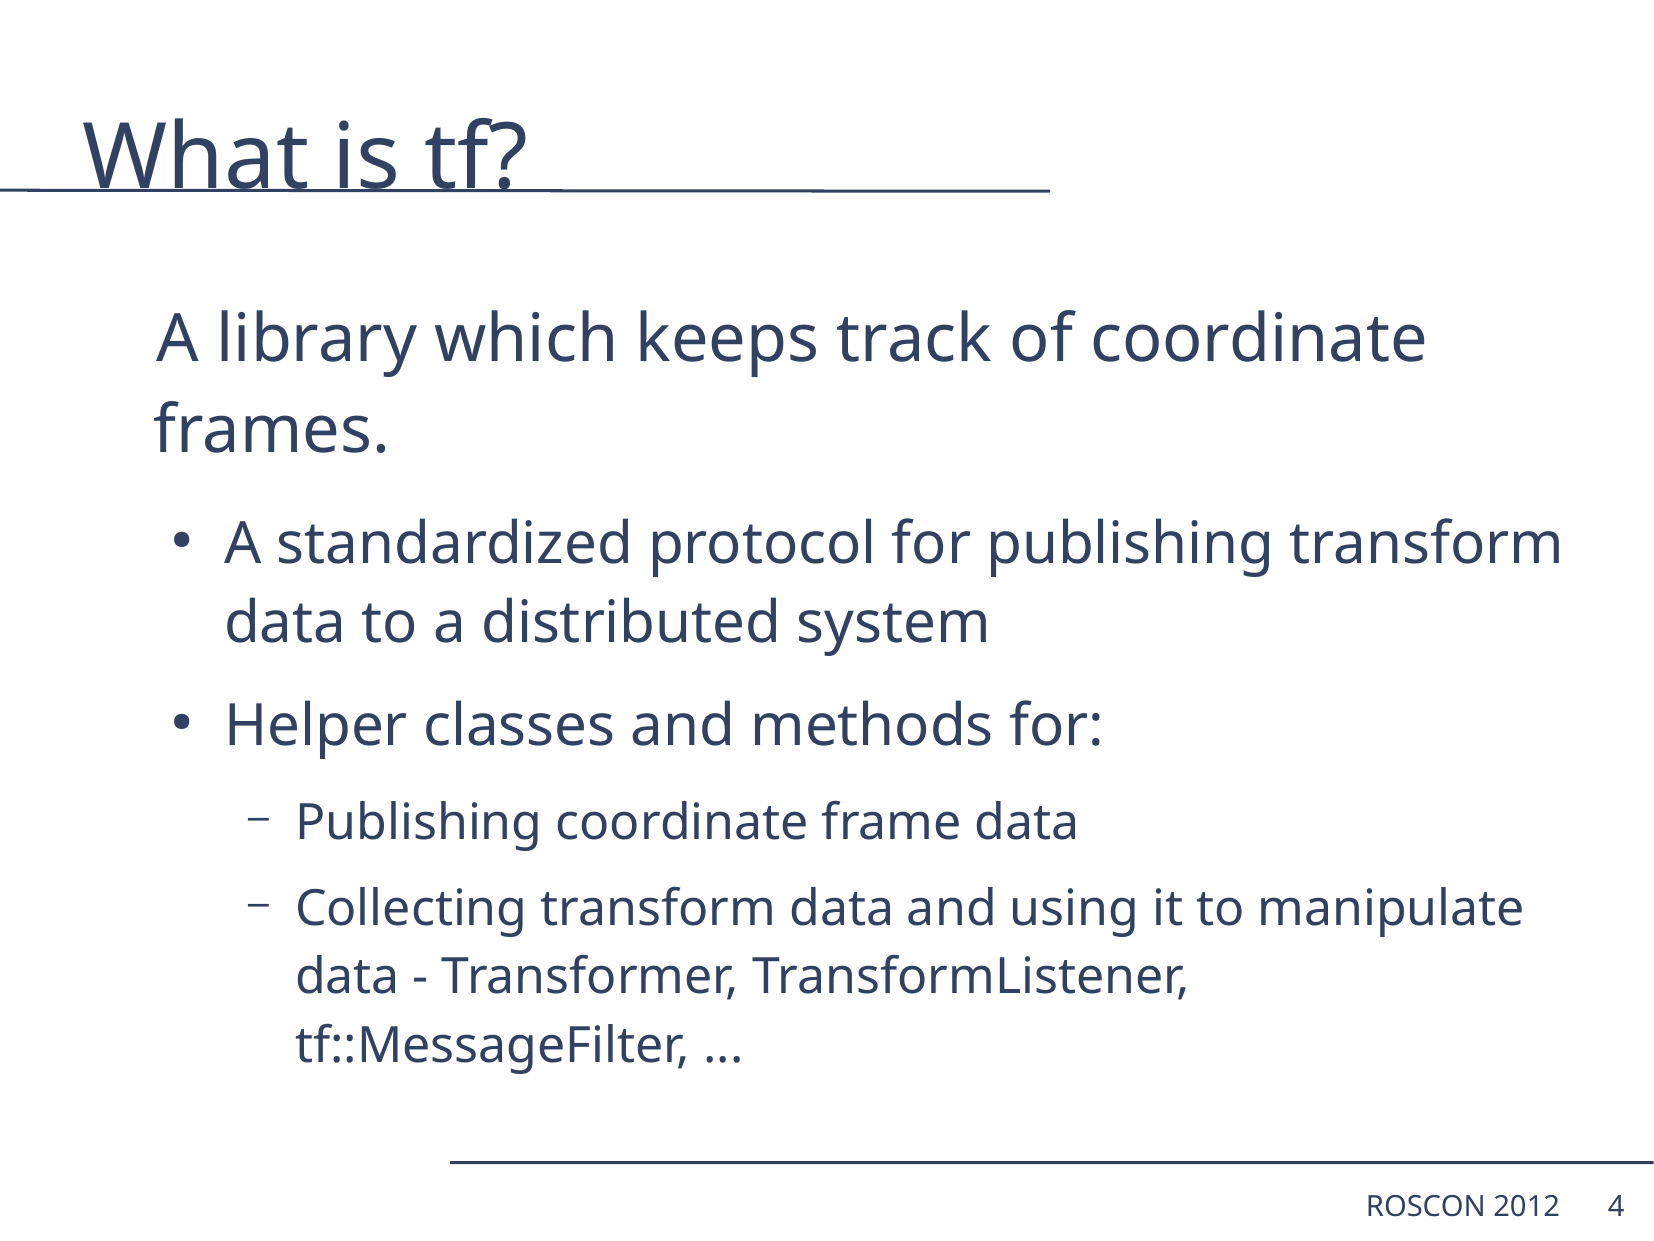

# What is tf?
A library which keeps track of coordinate frames.
A standardized protocol for publishing transform data to a distributed system
Helper classes and methods for:
Publishing coordinate frame data
Collecting transform data and using it to manipulate data - Transformer, TransformListener, tf::MessageFilter, ...